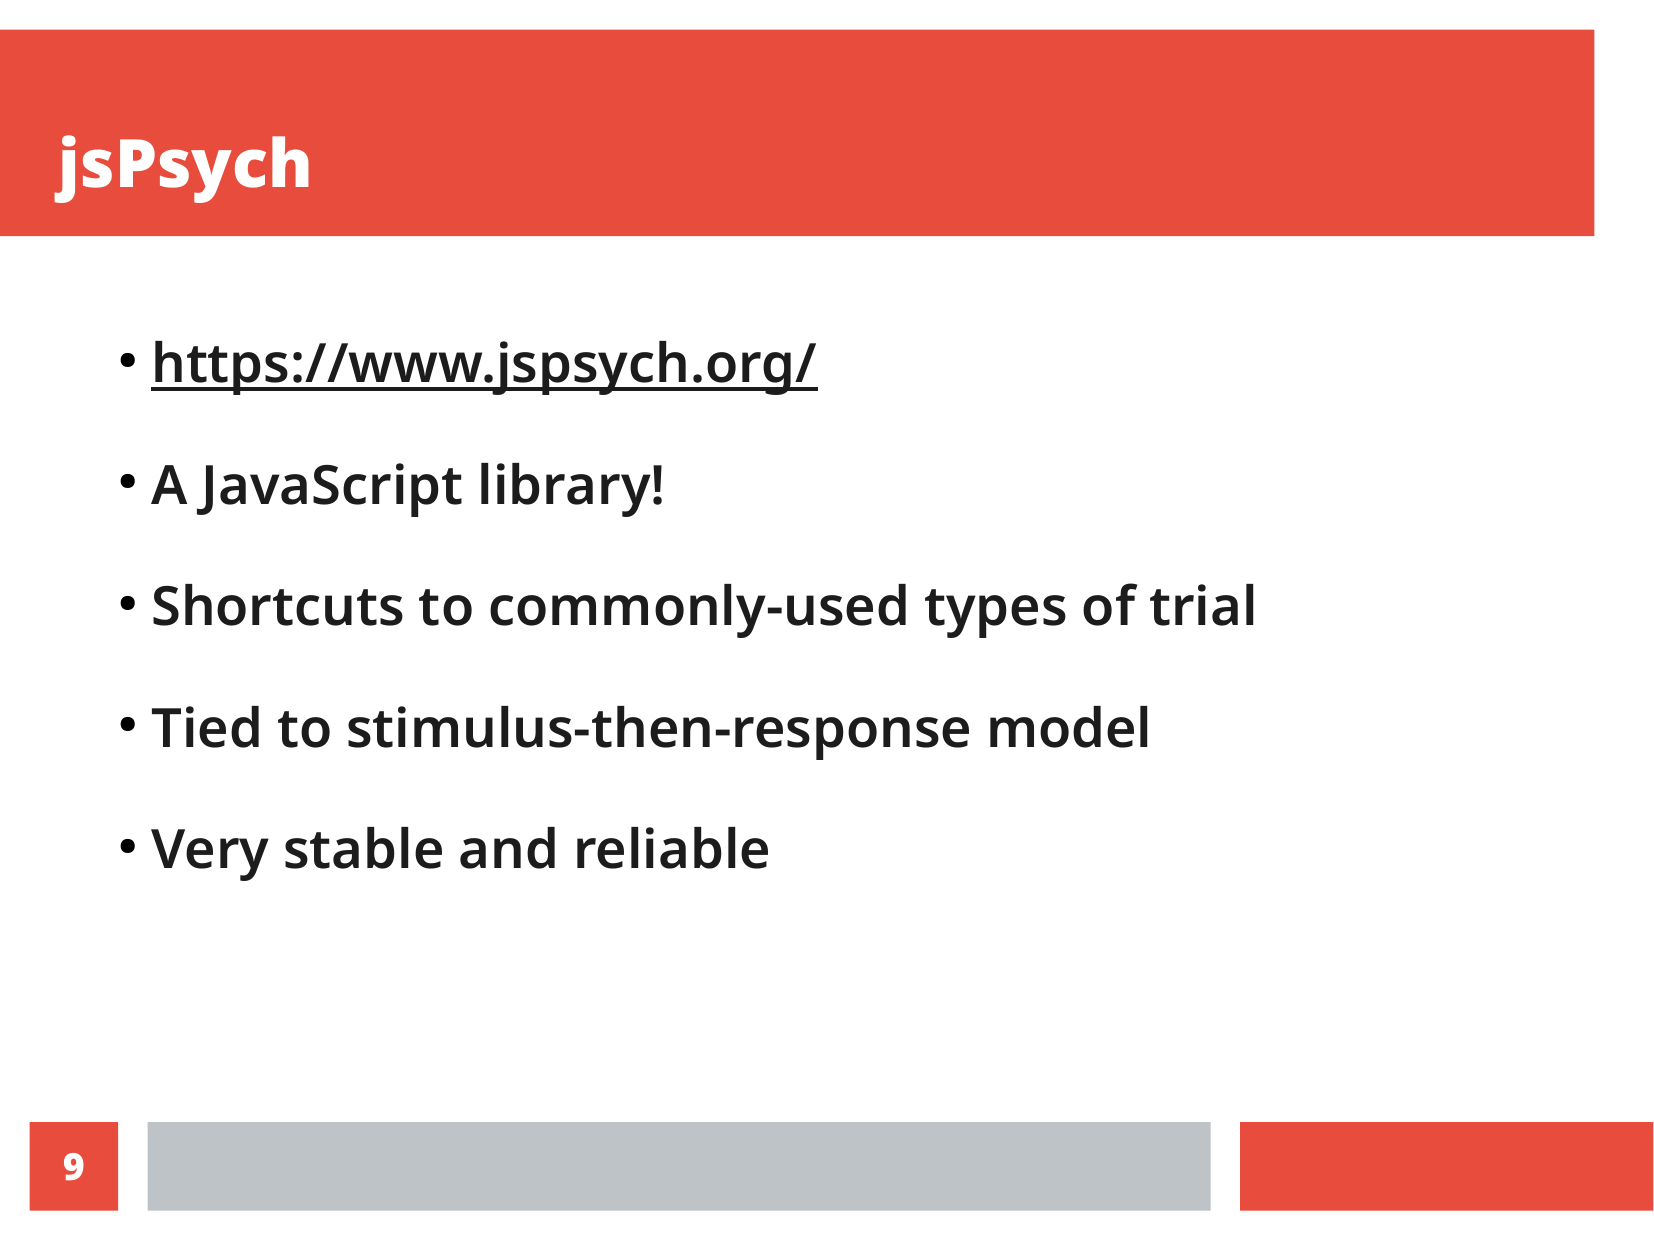

# jsPsych
 https://www.jspsych.org/
 A JavaScript library!
 Shortcuts to commonly-used types of trial
 Tied to stimulus-then-response model
 Very stable and reliable
9